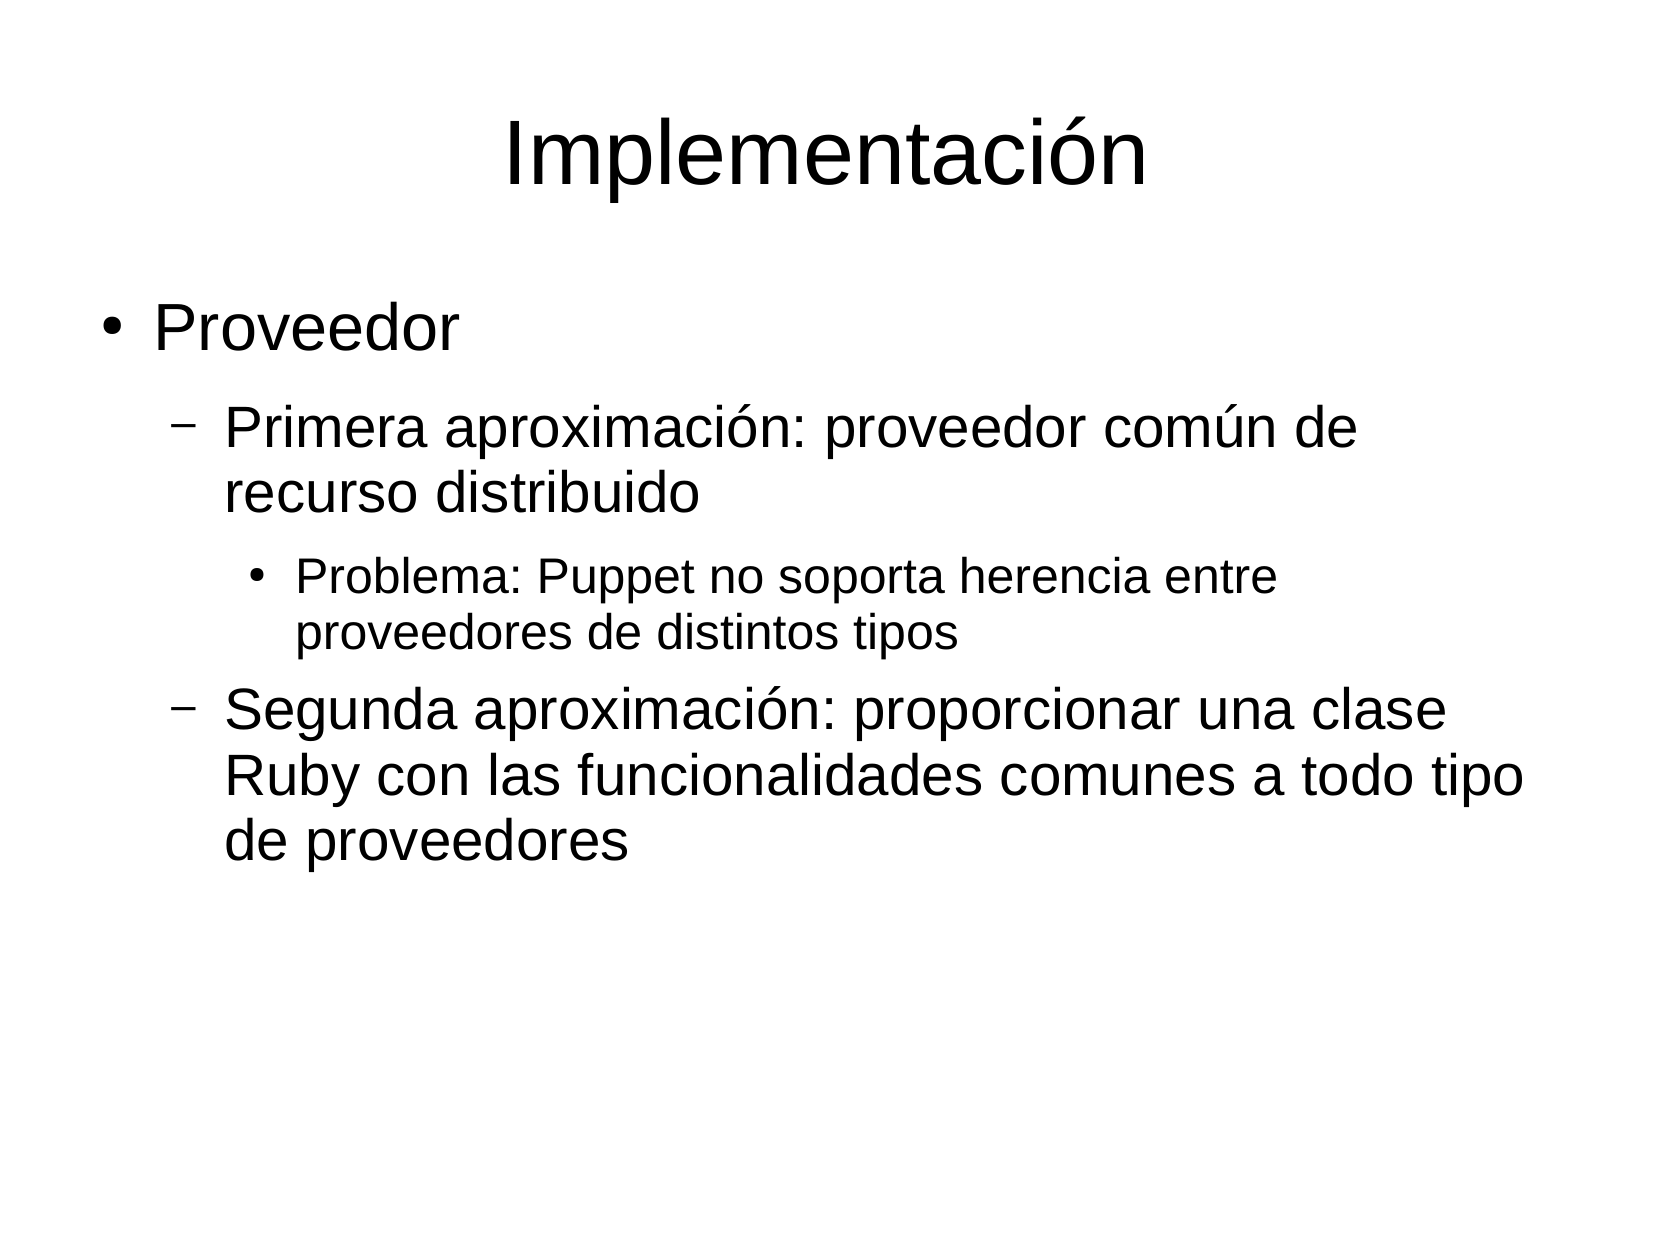

# Implementación
Proveedor
Primera aproximación: proveedor común de recurso distribuido
Problema: Puppet no soporta herencia entre proveedores de distintos tipos
Segunda aproximación: proporcionar una clase Ruby con las funcionalidades comunes a todo tipo de proveedores